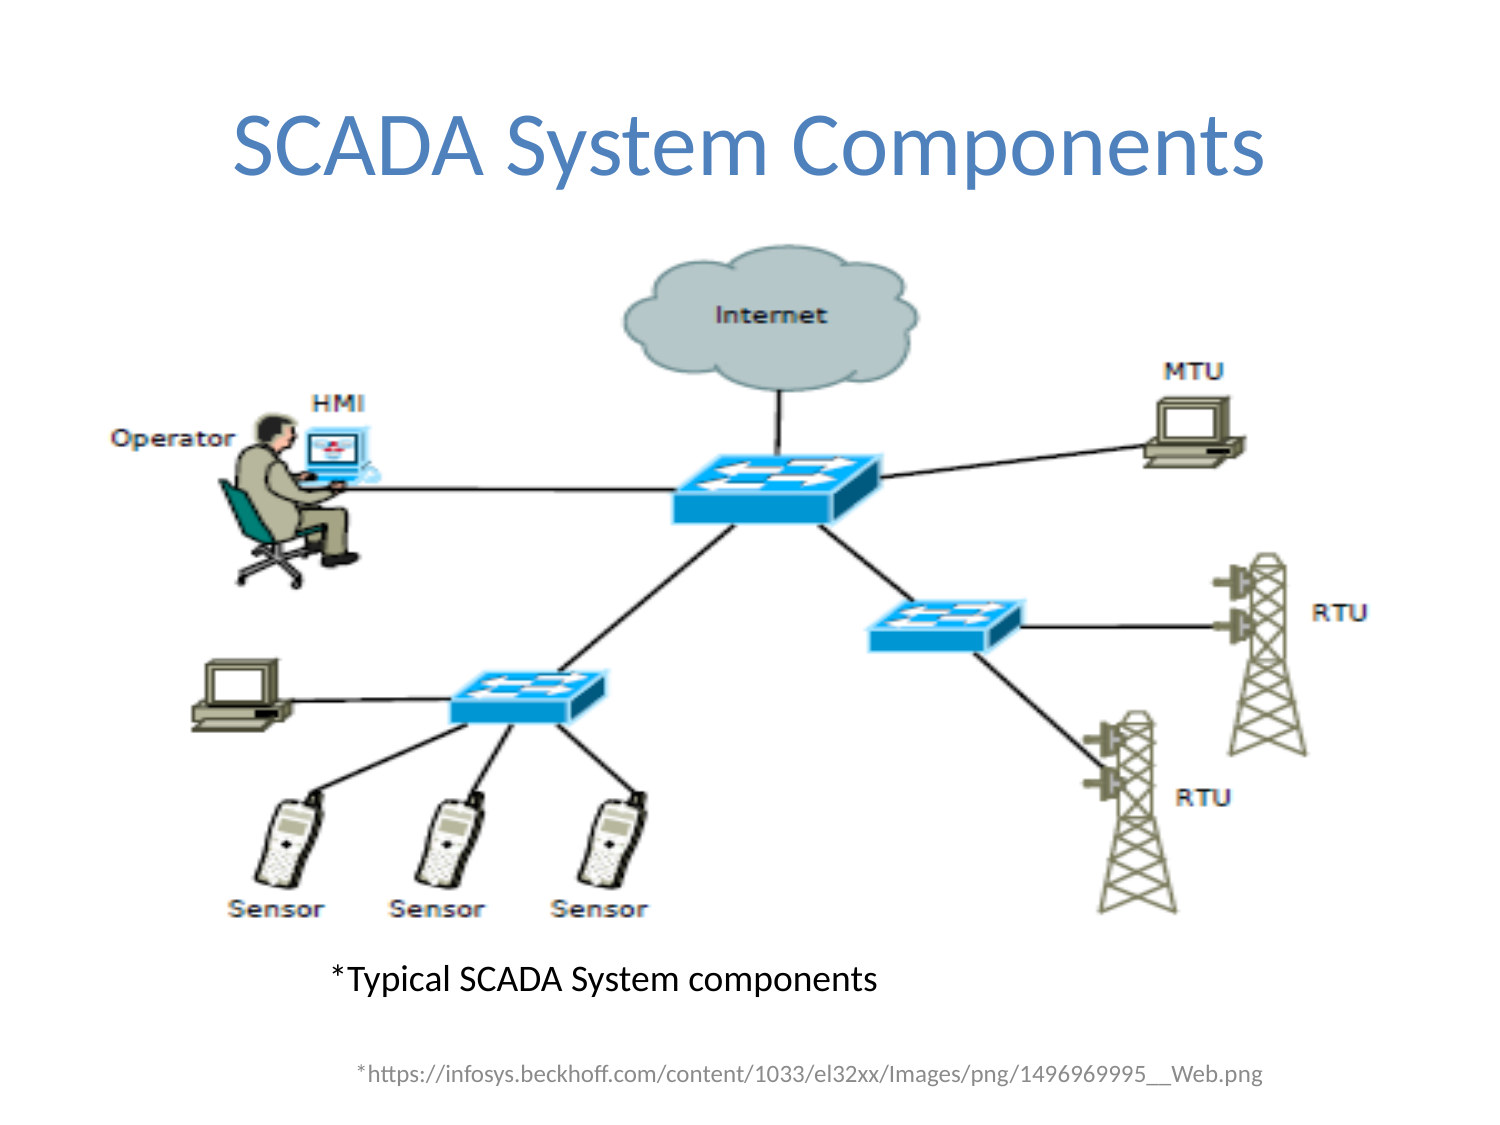

# SCADA System Components
 *Typical SCADA System components
*https://infosys.beckhoff.com/content/1033/el32xx/Images/png/1496969995__Web.png